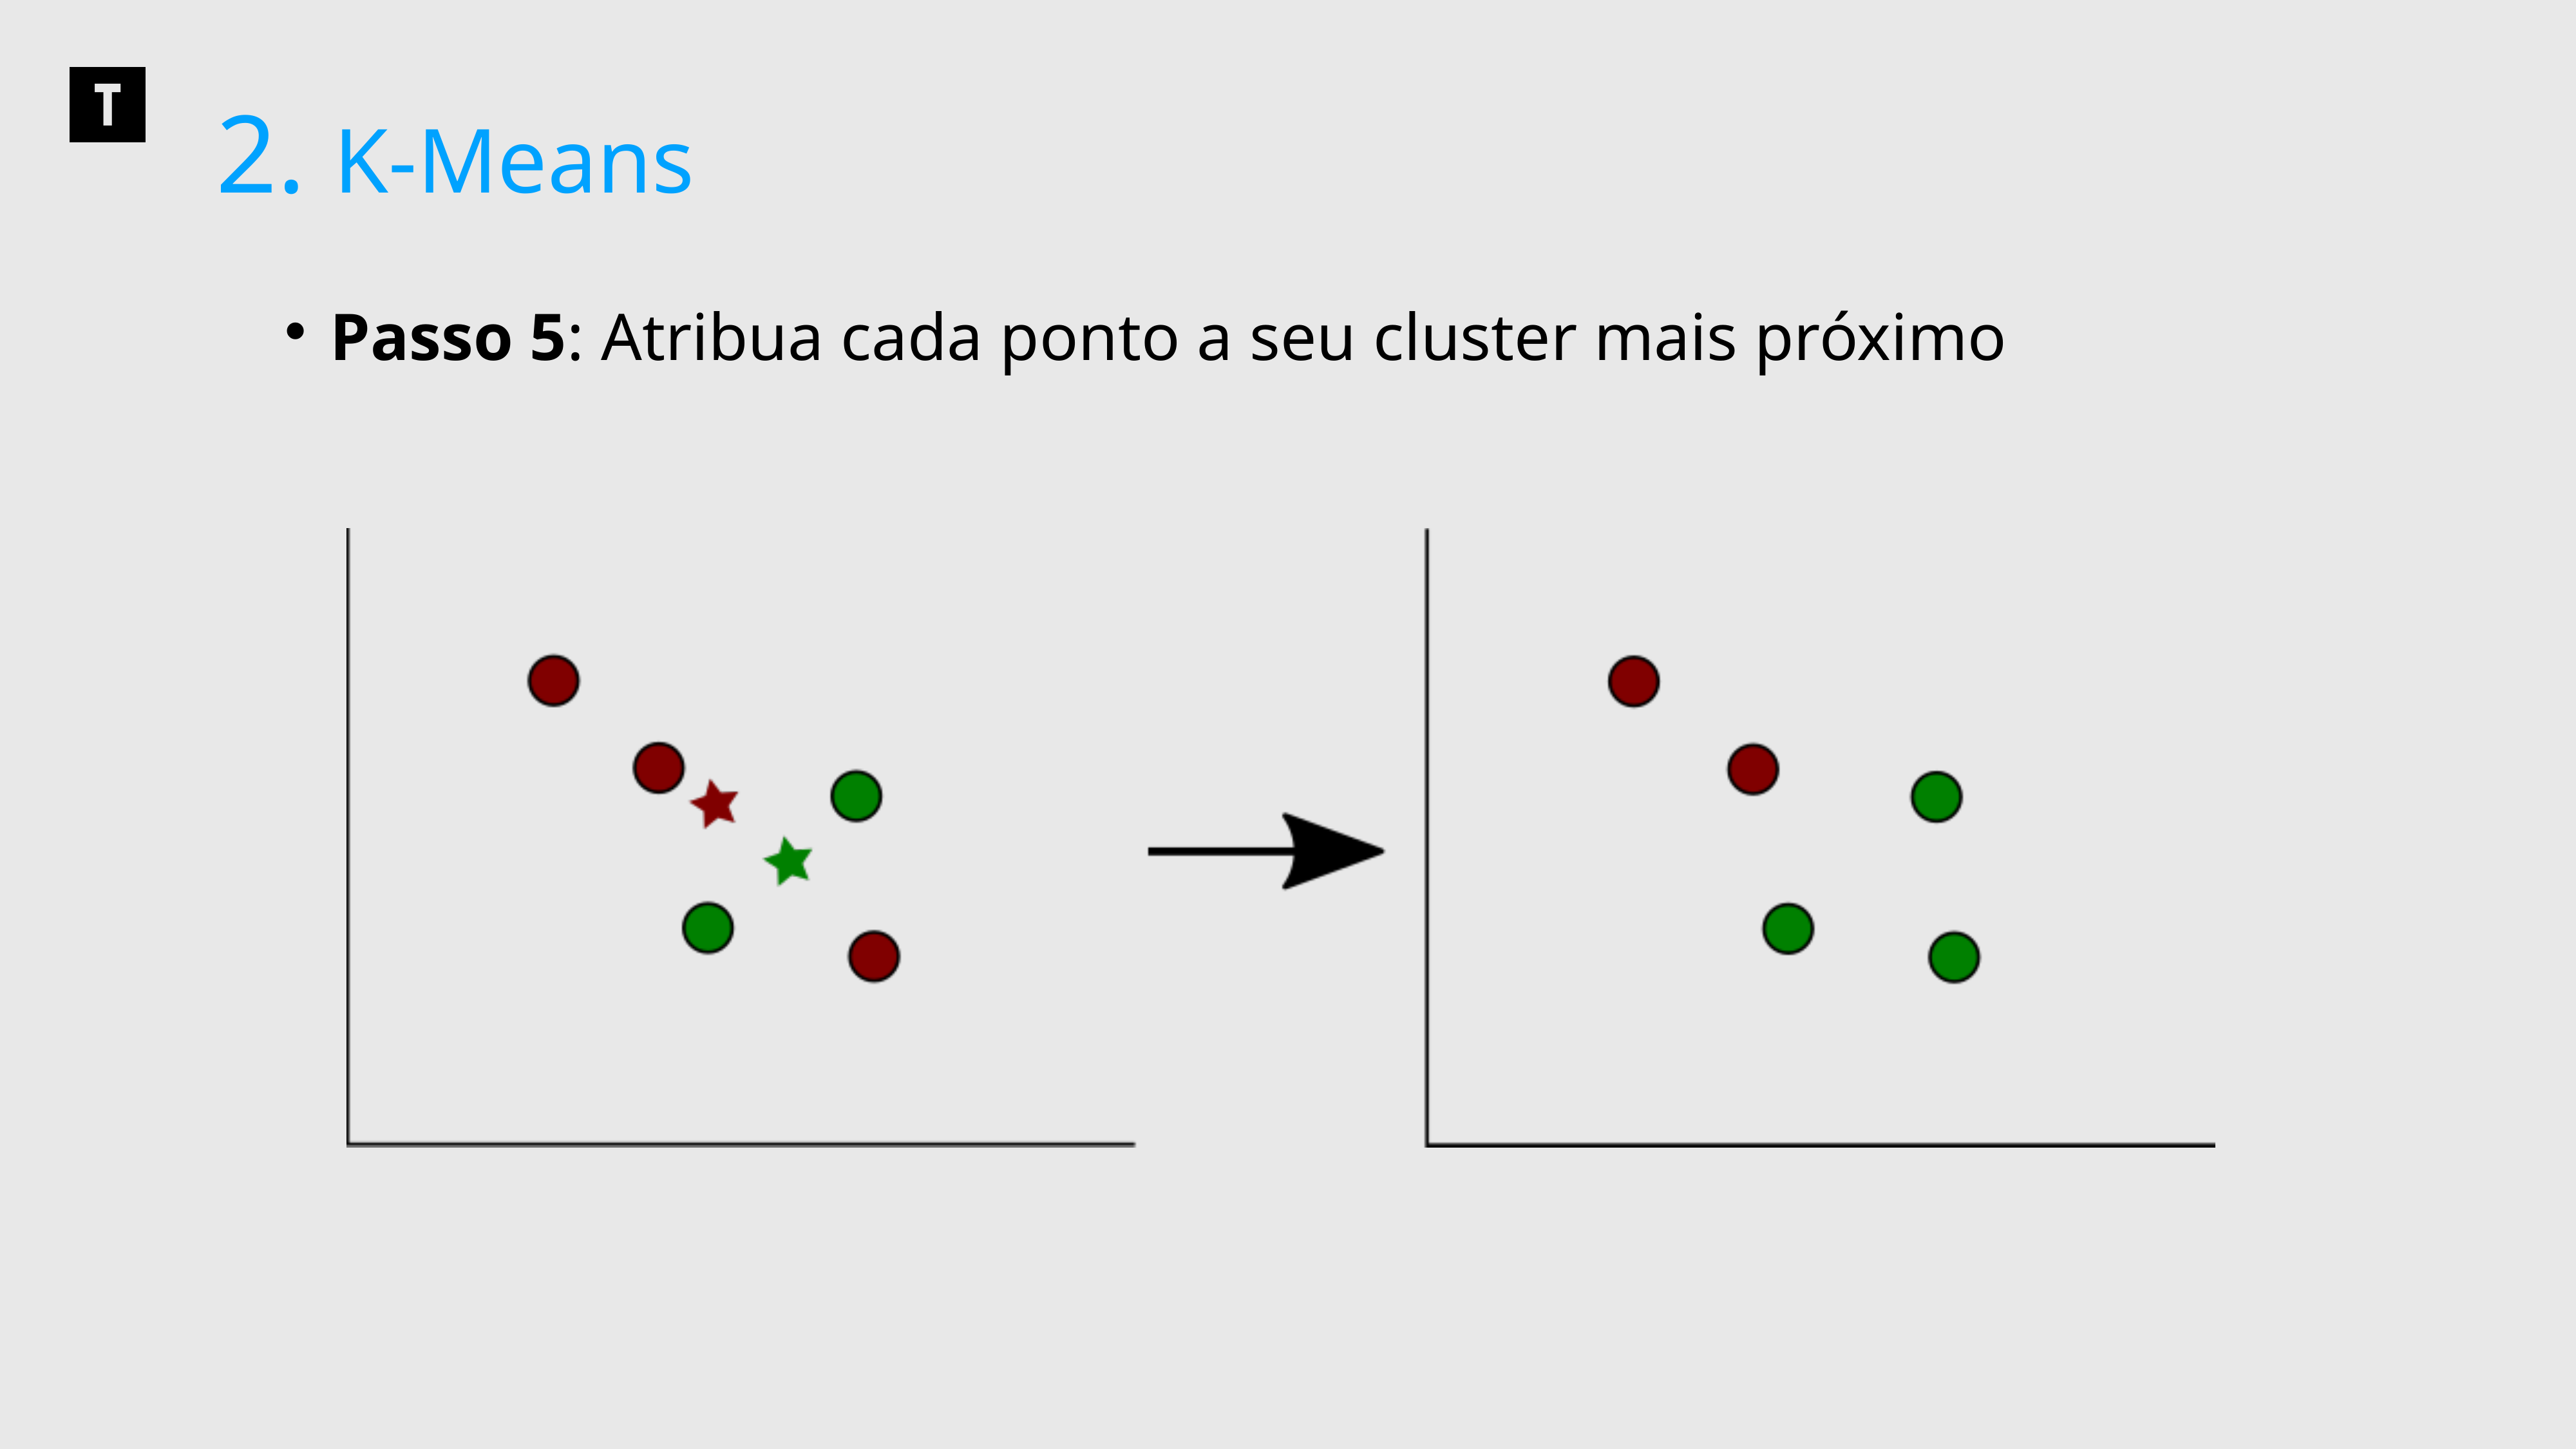

2. K-Means
 Passo 5: Atribua cada ponto a seu cluster mais próximo